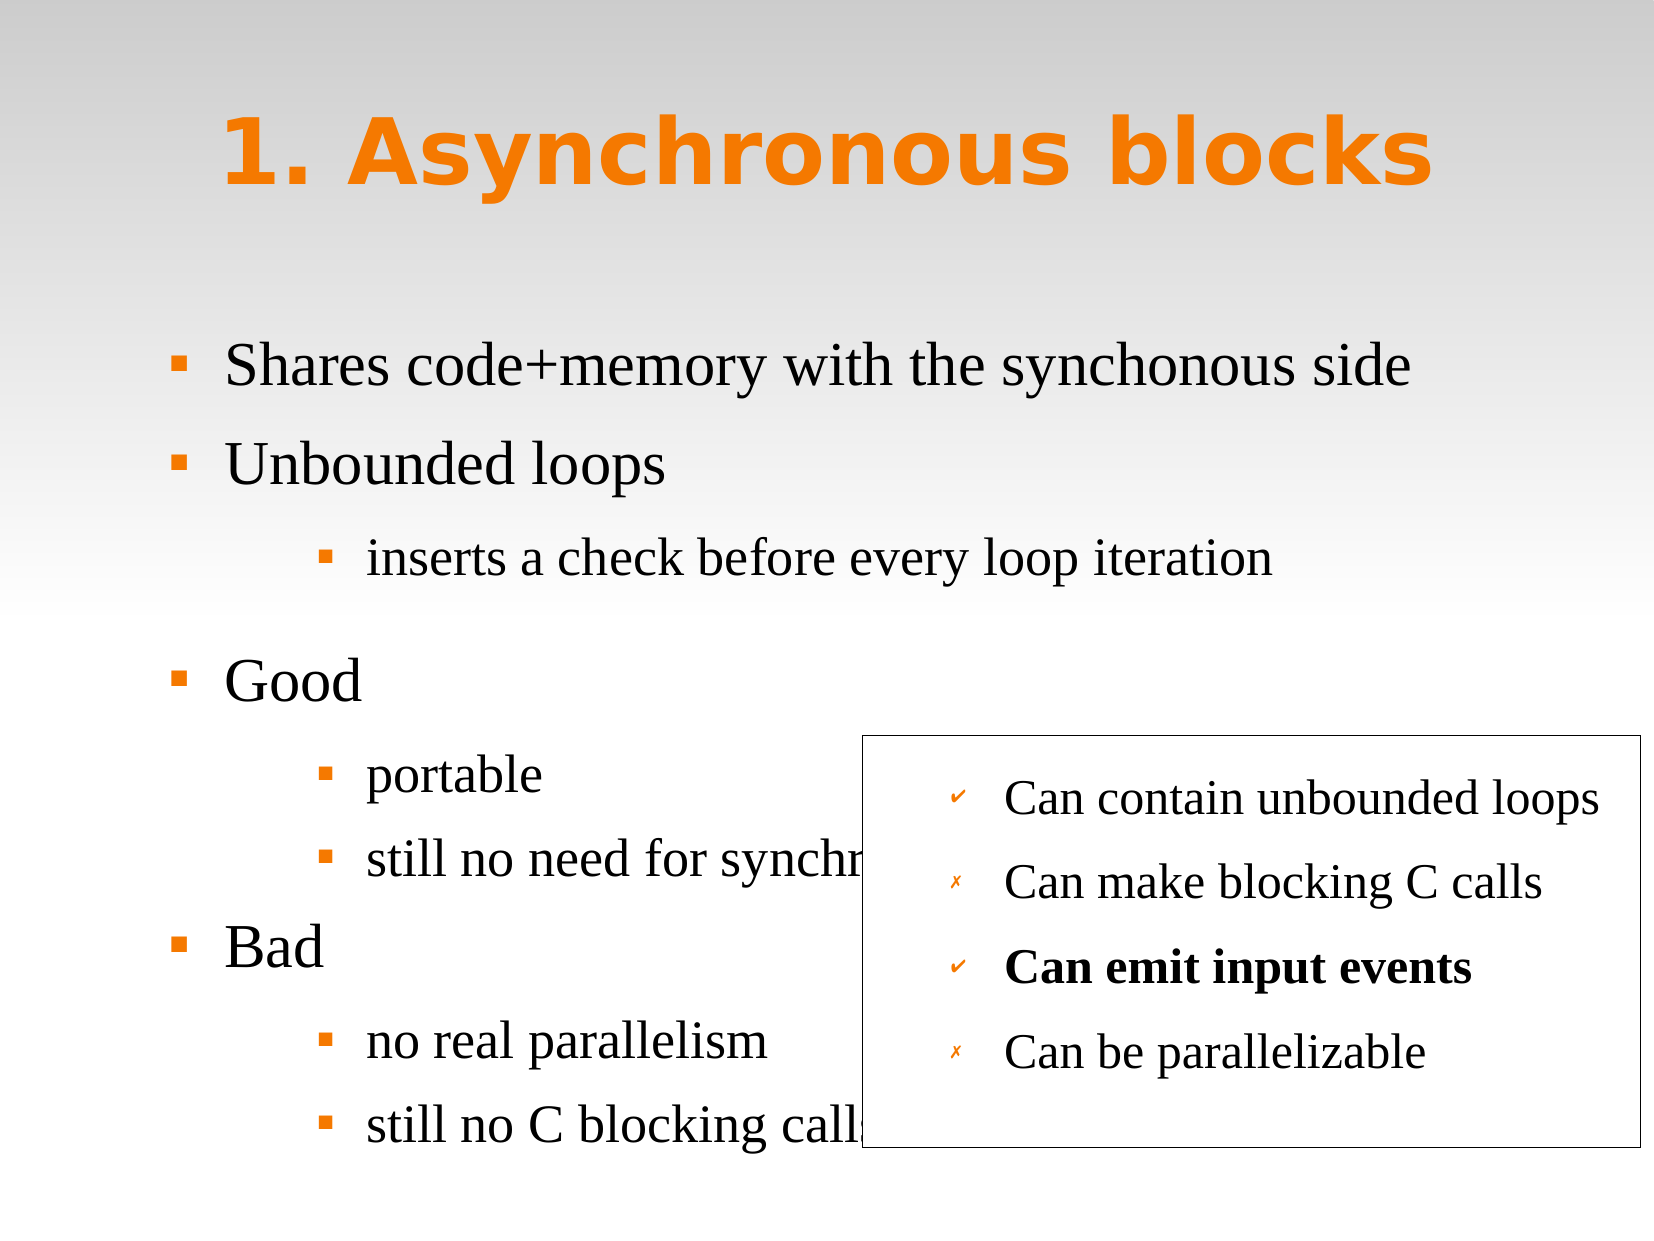

1. Asynchronous blocks
# Shares code+memory with the synchonous side
Unbounded loops
inserts a check before every loop iteration
Good
portable
still no need for synchronization primitives
Bad
no real parallelism
still no C blocking calls
Can contain unbounded loops
Can make blocking C calls
Can emit input events
Can be parallelizable